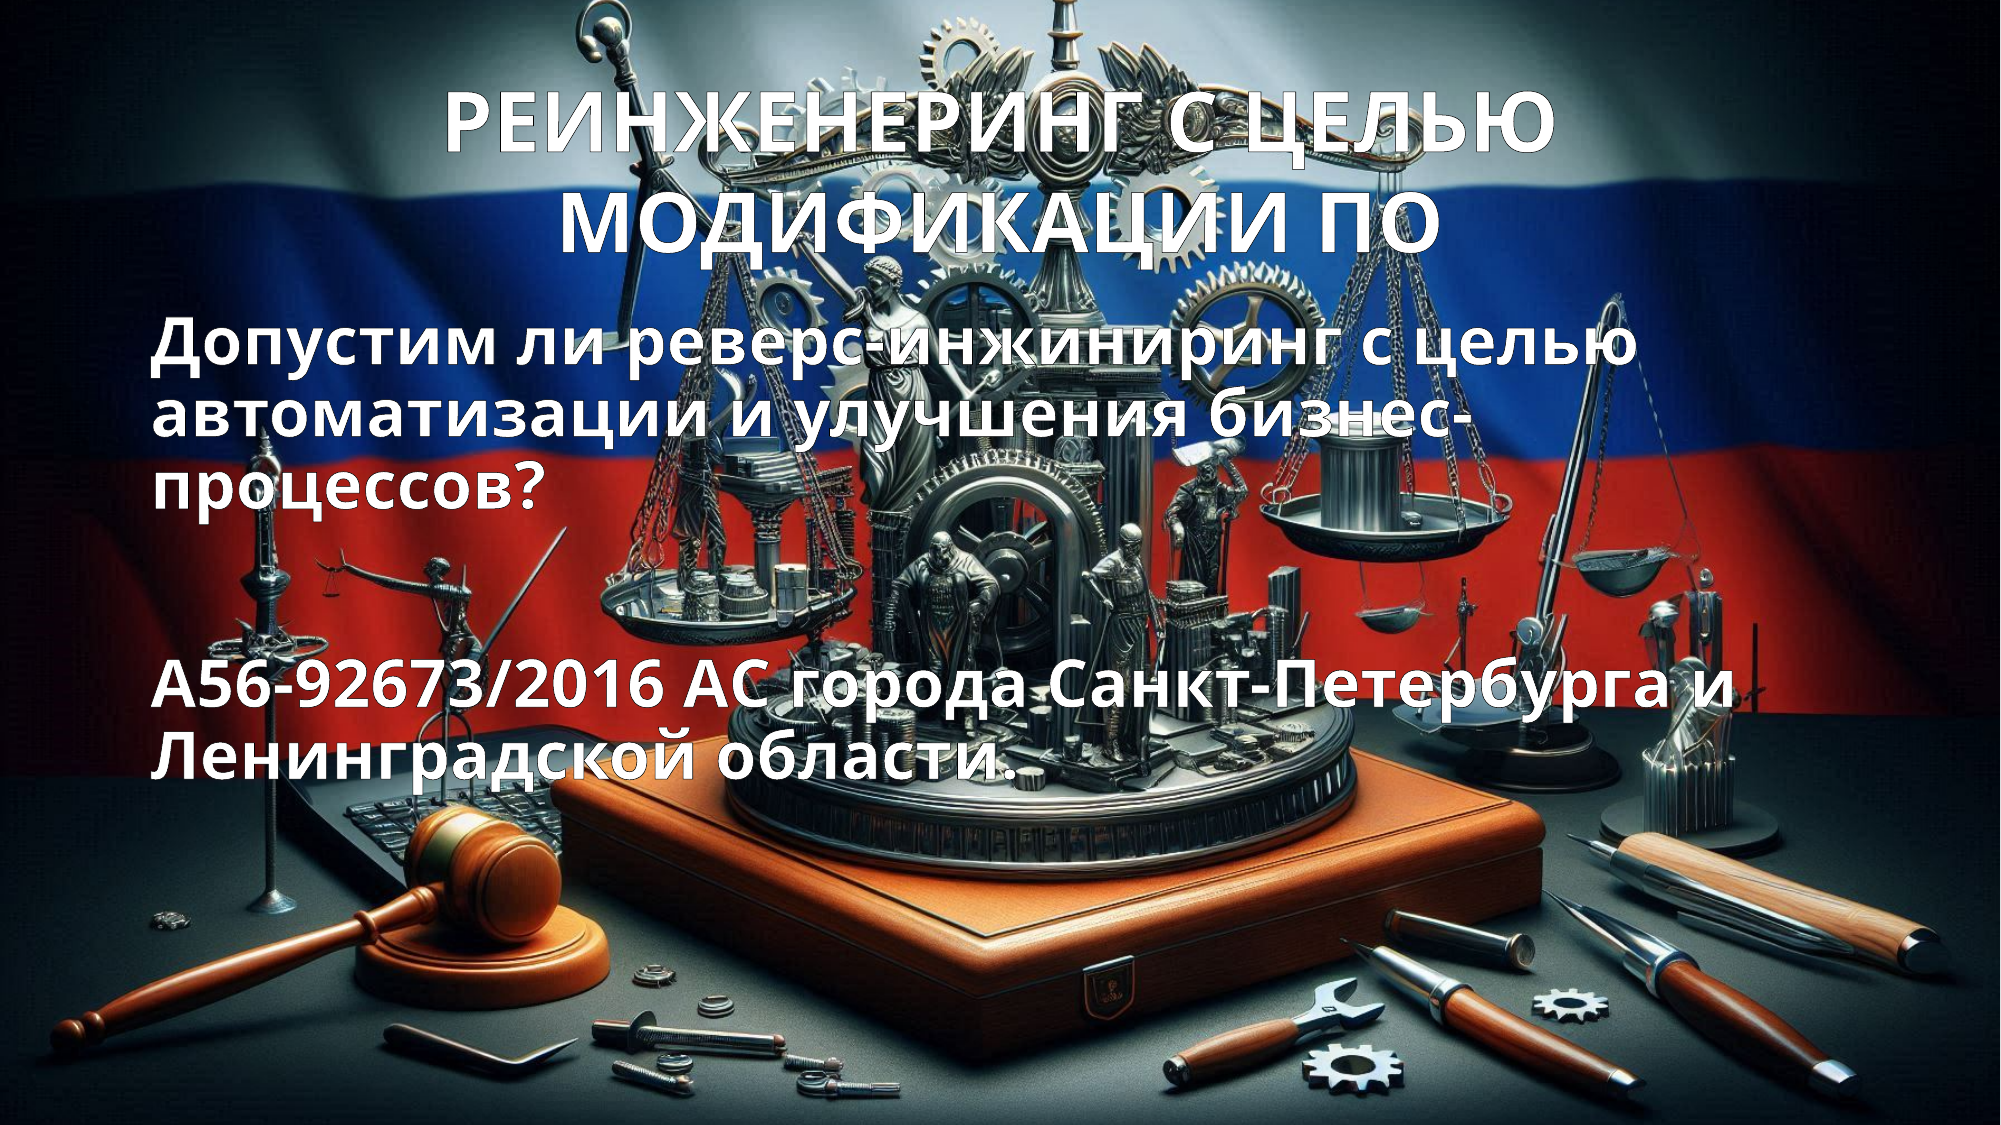

# РЕИНЖЕНЕРИНГ С ЦЕЛЬЮ МОДИФИКАЦИИ ПО
Допустим ли реверс-инжиниринг с целью автоматизации и улучшения бизнес-процессов?
А56-92673/2016 АС города Санкт-Петербурга и Ленинградской области.